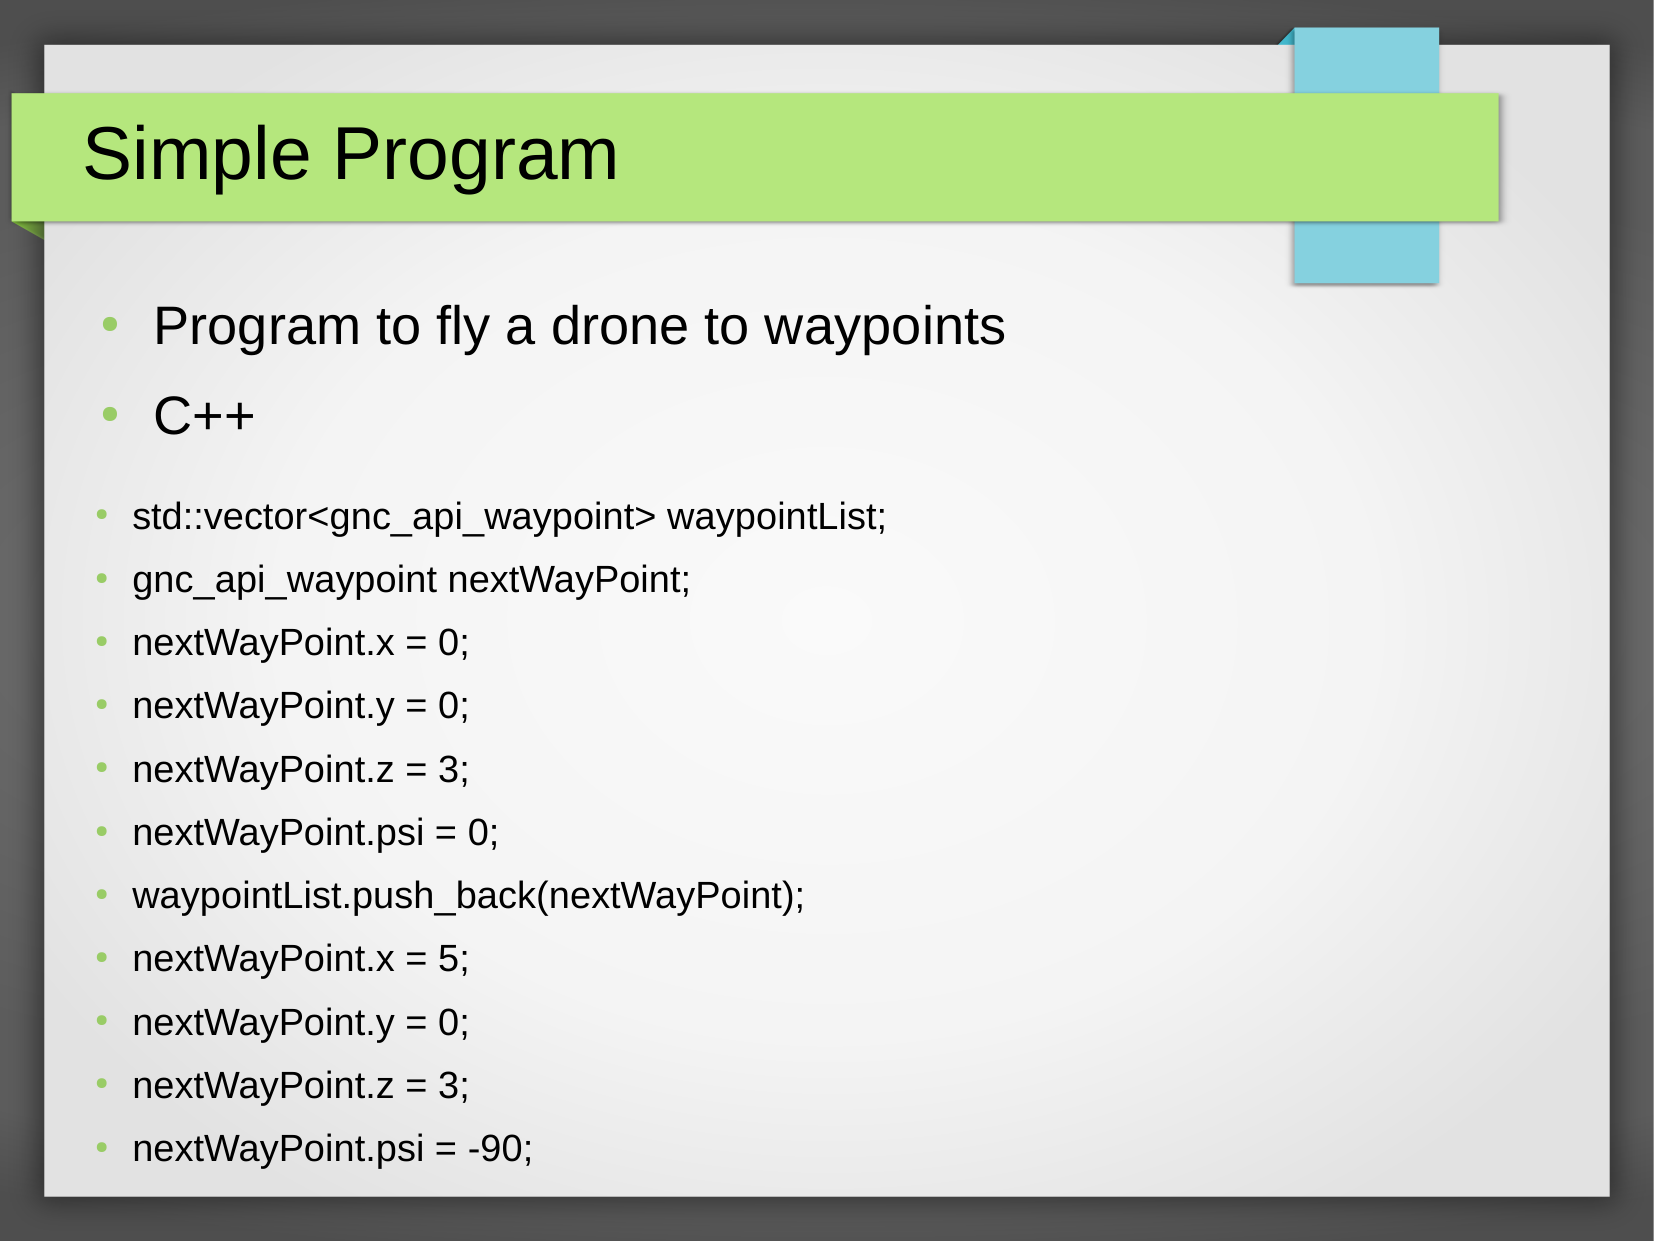

# Simple Program
Program to fly a drone to waypoints
C++
std::vector<gnc_api_waypoint> waypointList;
gnc_api_waypoint nextWayPoint;
nextWayPoint.x = 0;
nextWayPoint.y = 0;
nextWayPoint.z = 3;
nextWayPoint.psi = 0;
waypointList.push_back(nextWayPoint);
nextWayPoint.x = 5;
nextWayPoint.y = 0;
nextWayPoint.z = 3;
nextWayPoint.psi = -90;